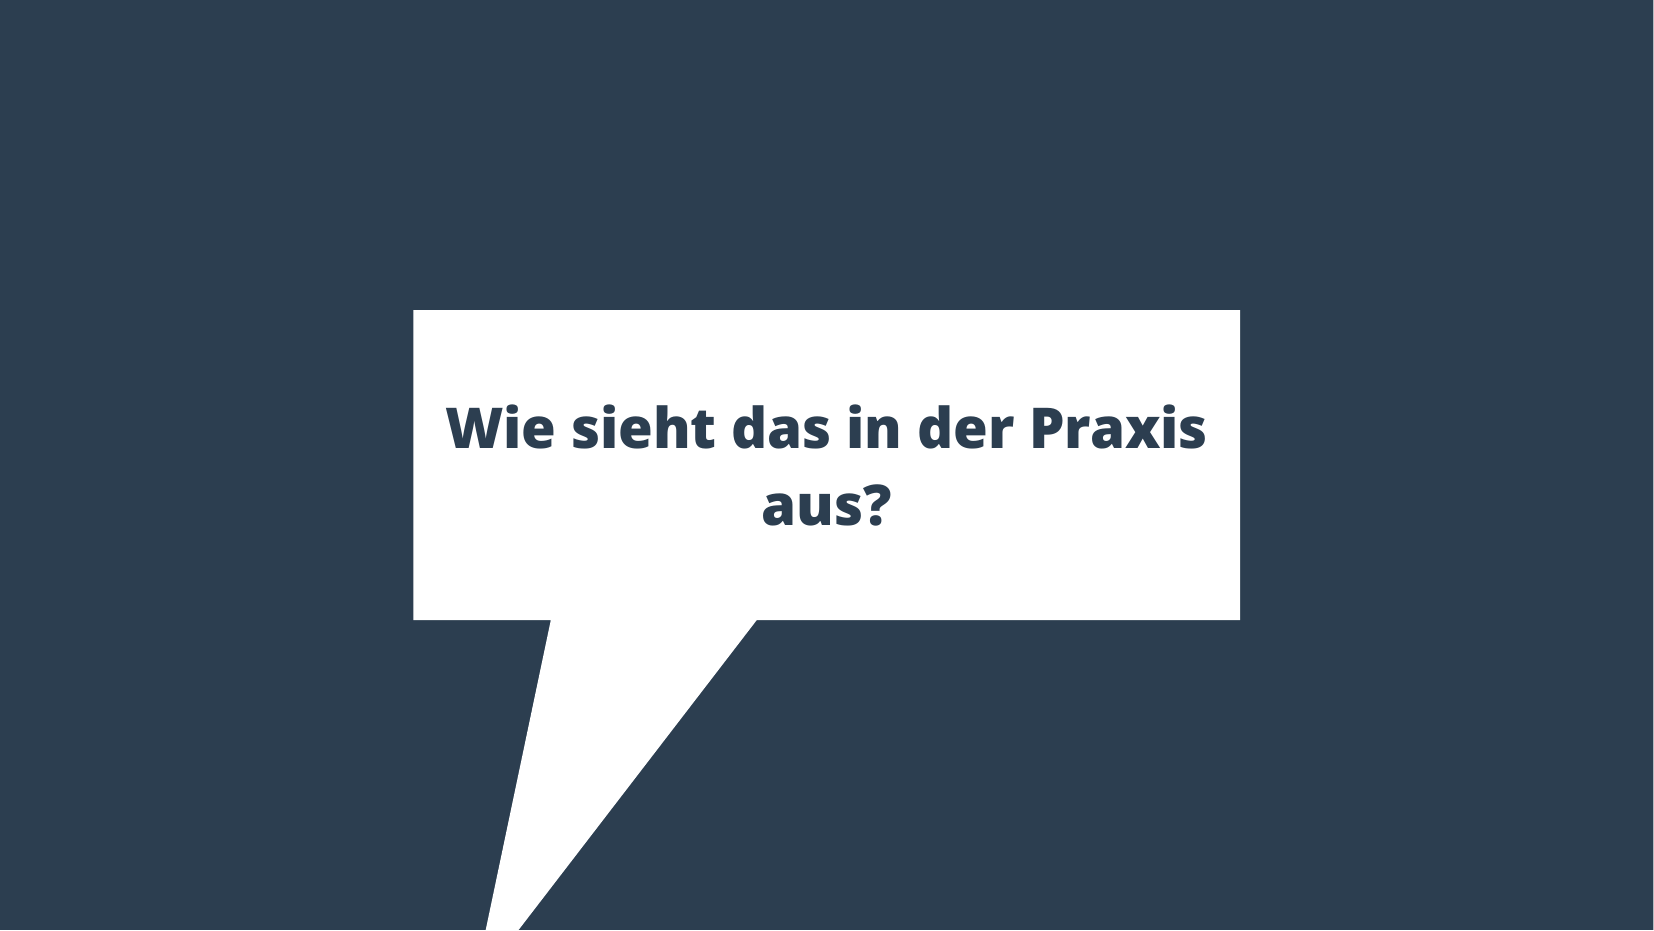

# Wie sieht das in der Praxis aus?